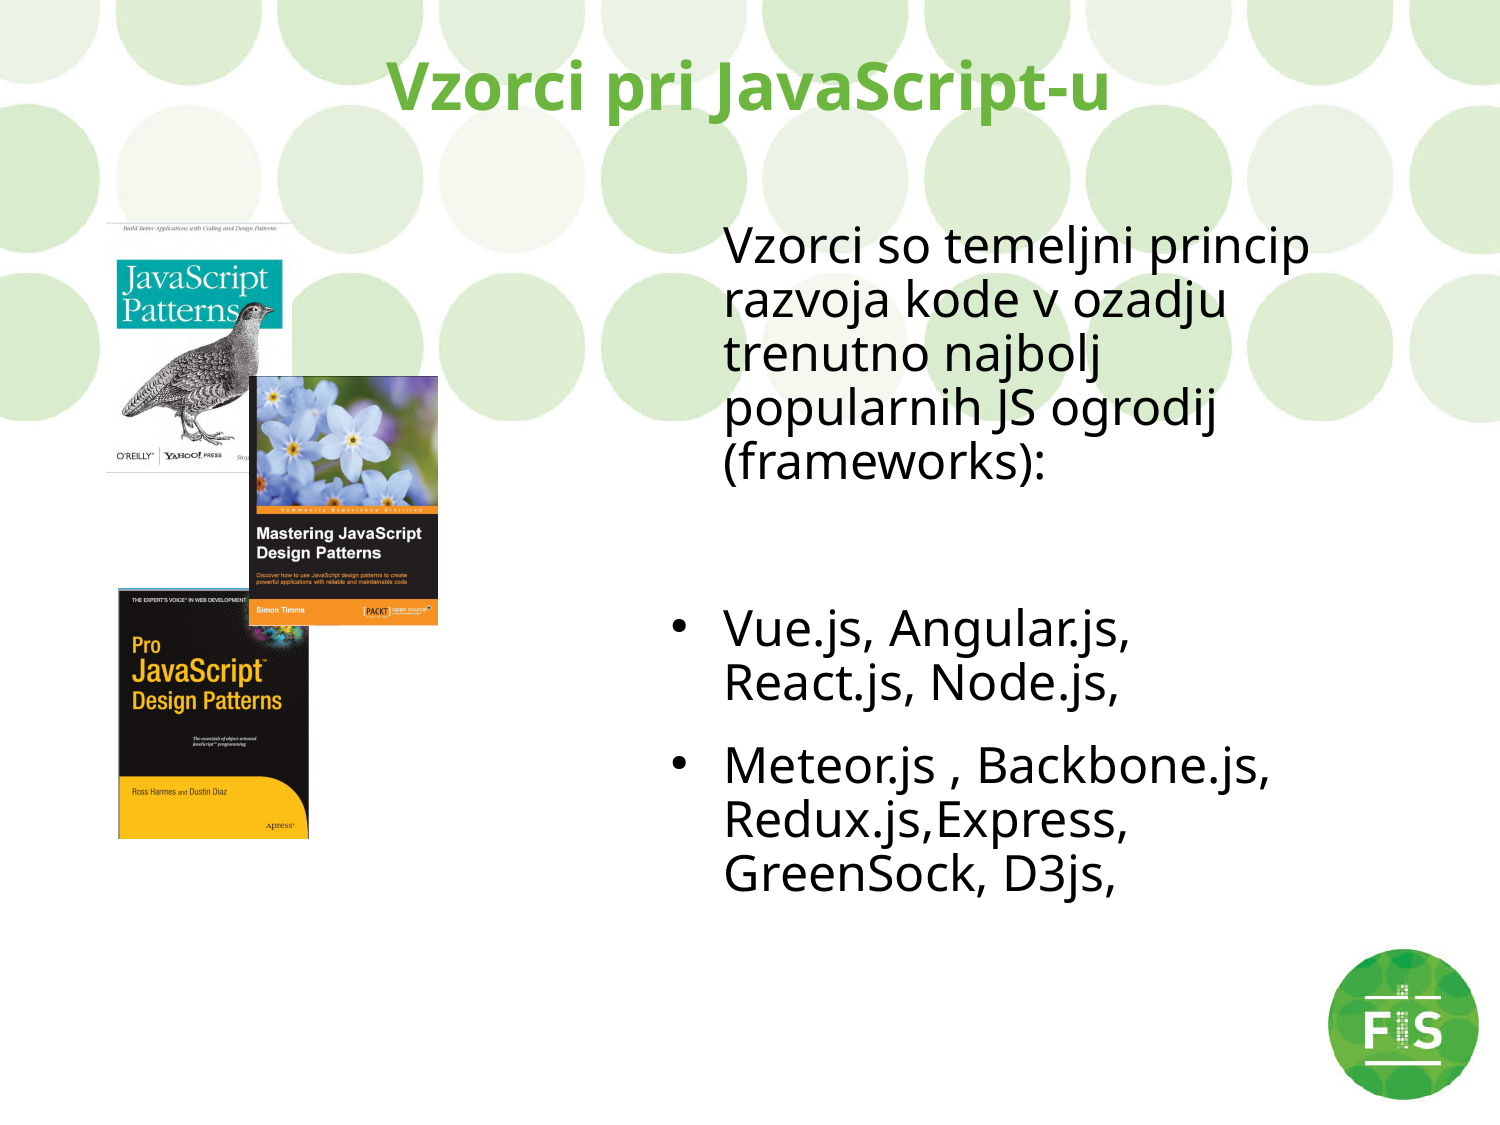

# Vzorci pri JavaScript-u
Vzorci so temeljni princip razvoja kode v ozadju trenutno najbolj popularnih JS ogrodij (frameworks):
Vue.js, Angular.js, React.js, Node.js,
Meteor.js , Backbone.js, Redux.js,Express, GreenSock, D3js,